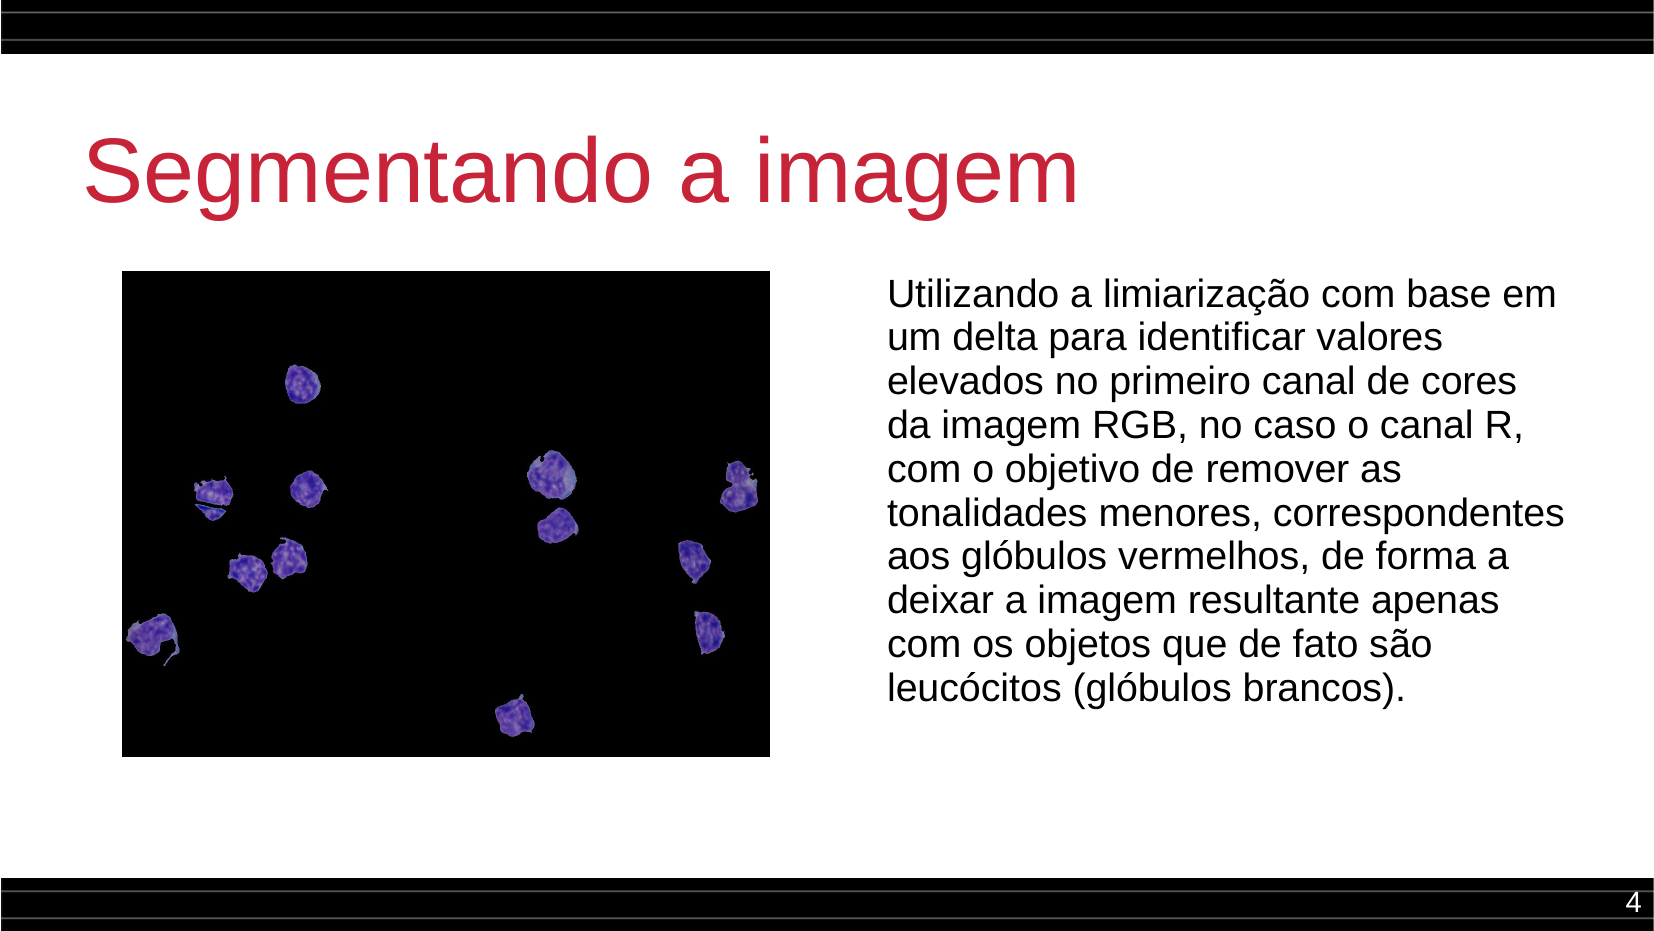

# Segmentando a imagem
Utilizando a limiarização com base em um delta para identificar valores elevados no primeiro canal de cores da imagem RGB, no caso o canal R, com o objetivo de remover as tonalidades menores, correspondentes aos glóbulos vermelhos, de forma a deixar a imagem resultante apenas com os objetos que de fato são leucócitos (glóbulos brancos).